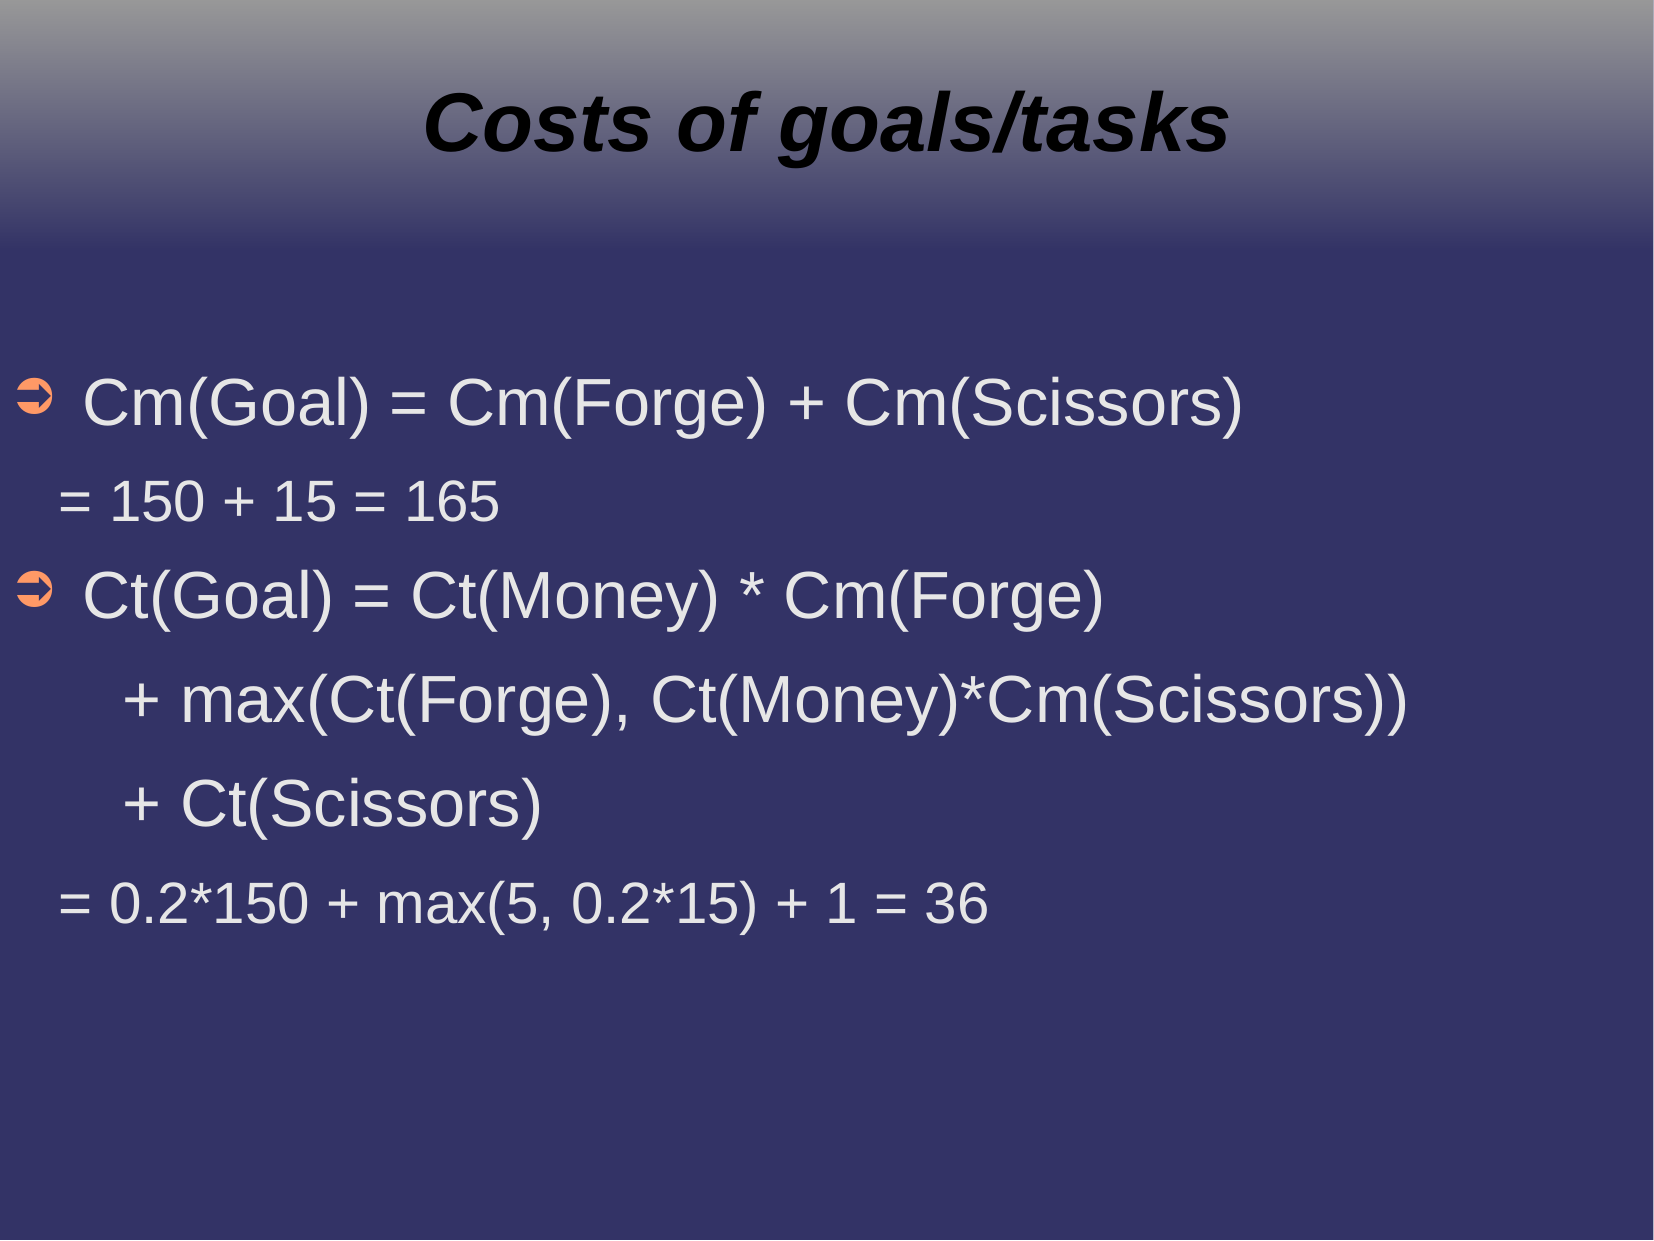

# Costs of goals/tasks
Cm(Goal) = Cm(Forge) + Cm(Scissors)
= 150 + 15 = 165
Ct(Goal) = Ct(Money) * Cm(Forge)
 + max(Ct(Forge), Ct(Money)*Cm(Scissors))
 + Ct(Scissors)
= 0.2*150 + max(5, 0.2*15) + 1 = 36